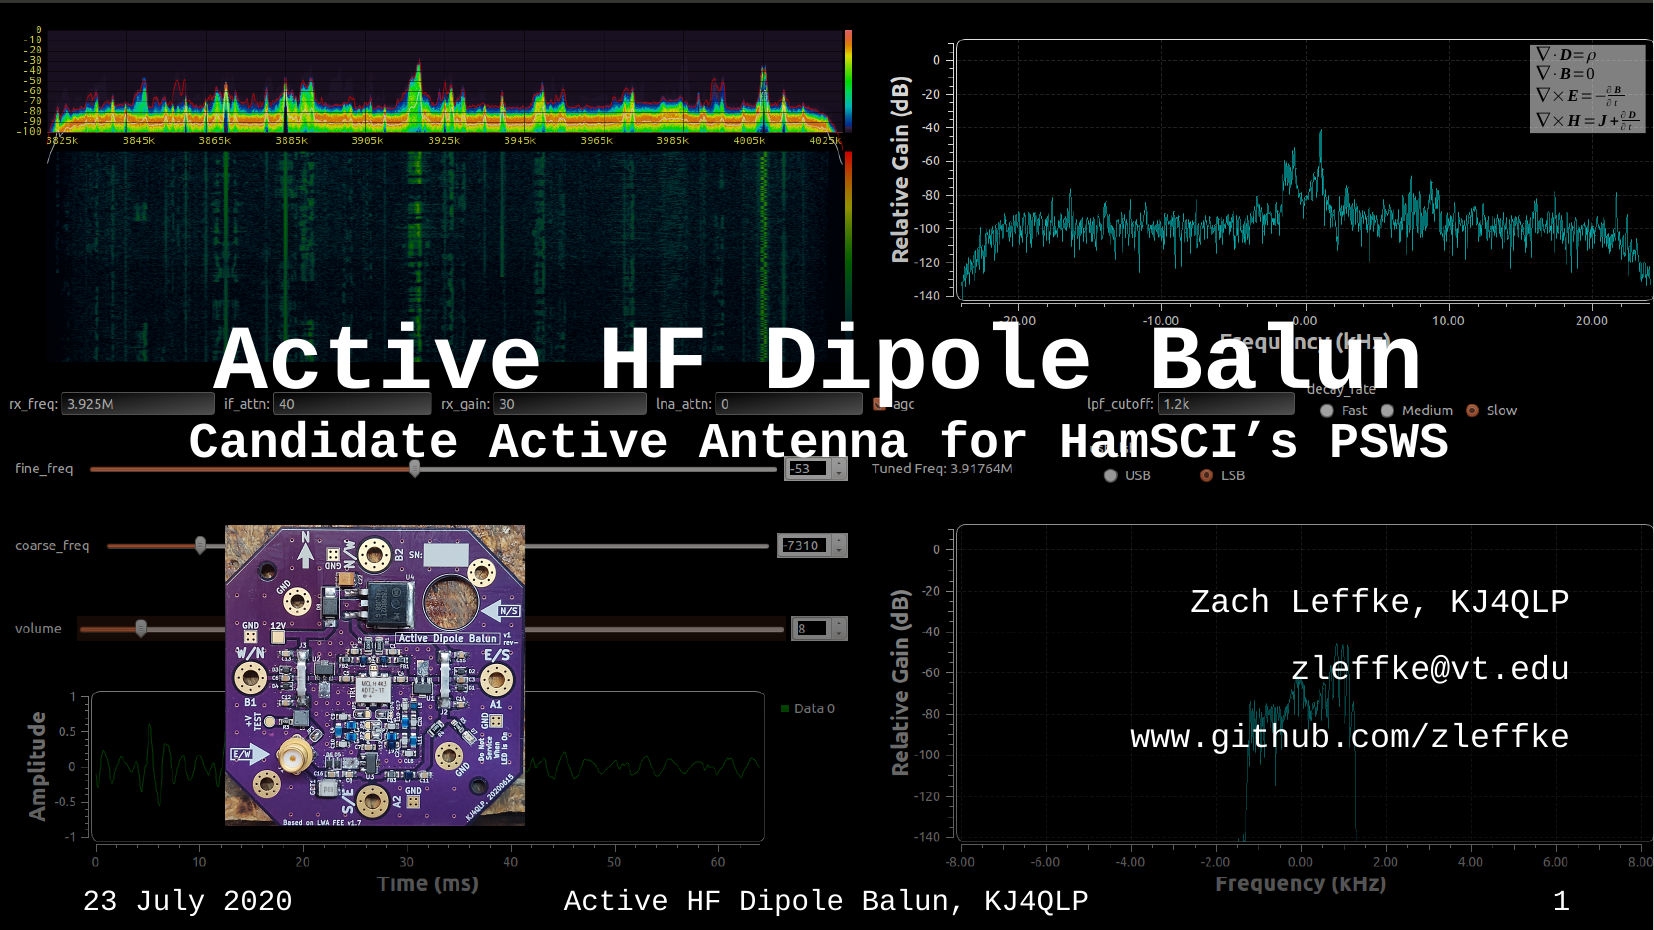

# Active HF Dipole Balun Candidate Active Antenna for HamSCI’s PSWS
Zach Leffke, KJ4QLP
zleffke@vt.edu
www.github.com/zleffke